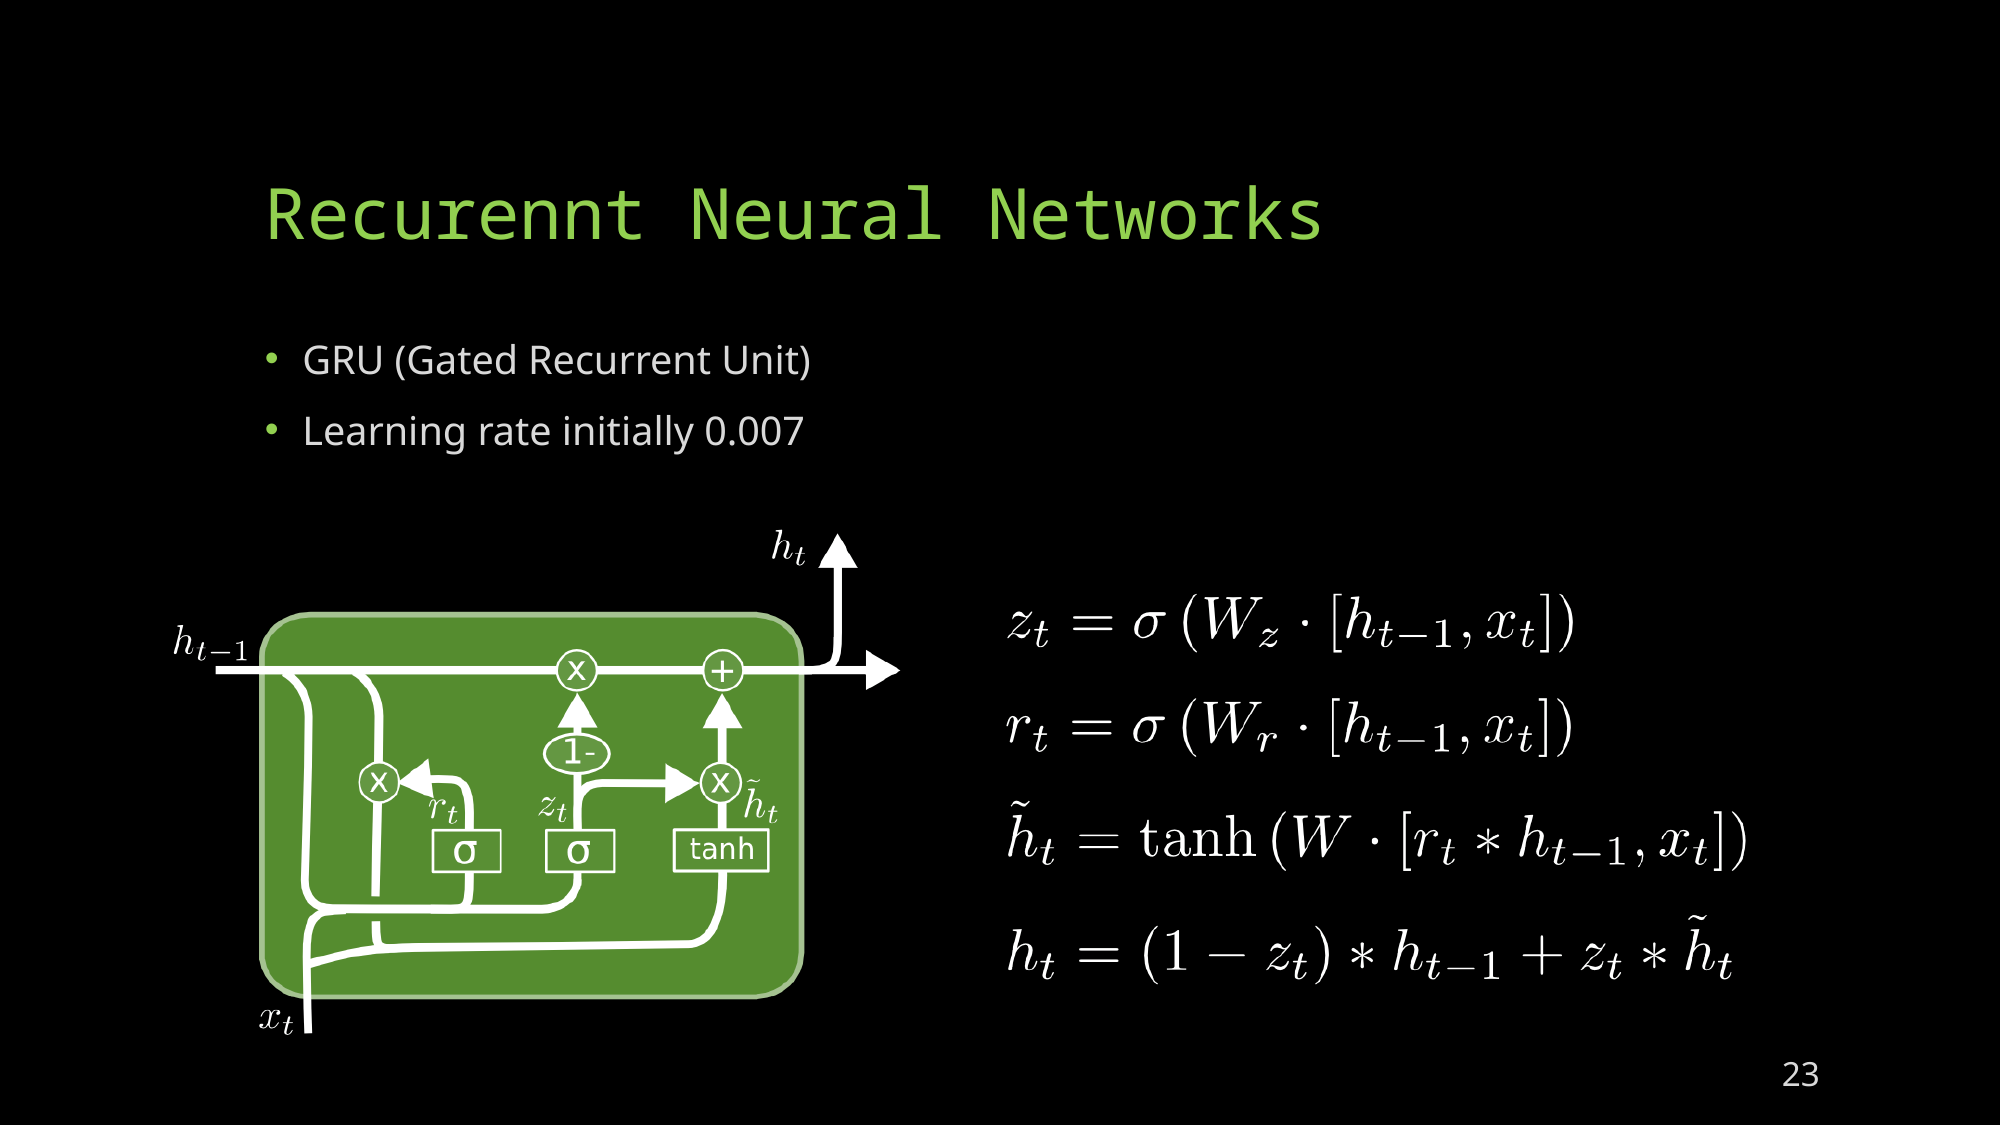

# Recurennt Neural Networks
GRU (Gated Recurrent Unit)
Learning rate initially 0.007